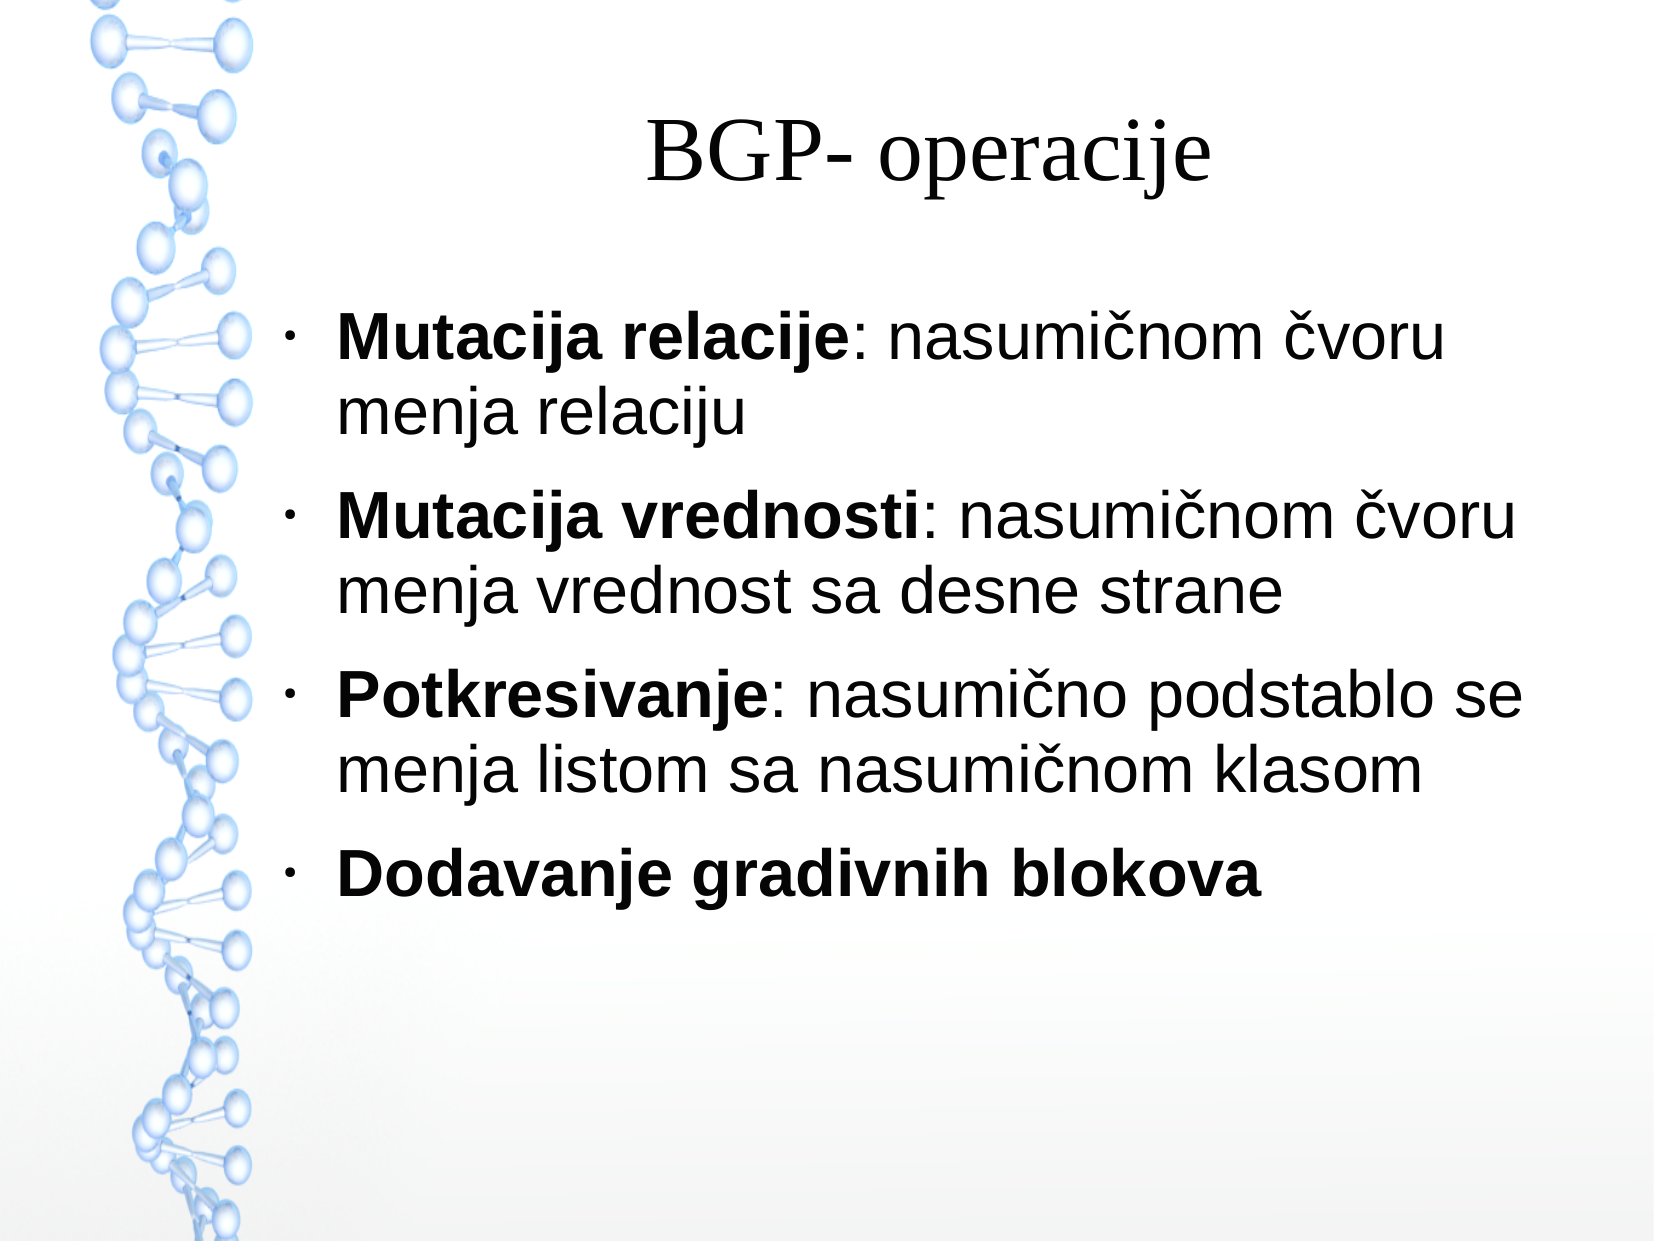

# BGP- operacije
Mutacija relacije: nasumičnom čvoru menja relaciju
Mutacija vrednosti: nasumičnom čvoru menja vrednost sa desne strane
Potkresivanje: nasumično podstablo se menja listom sa nasumičnom klasom
Dodavanje gradivnih blokova